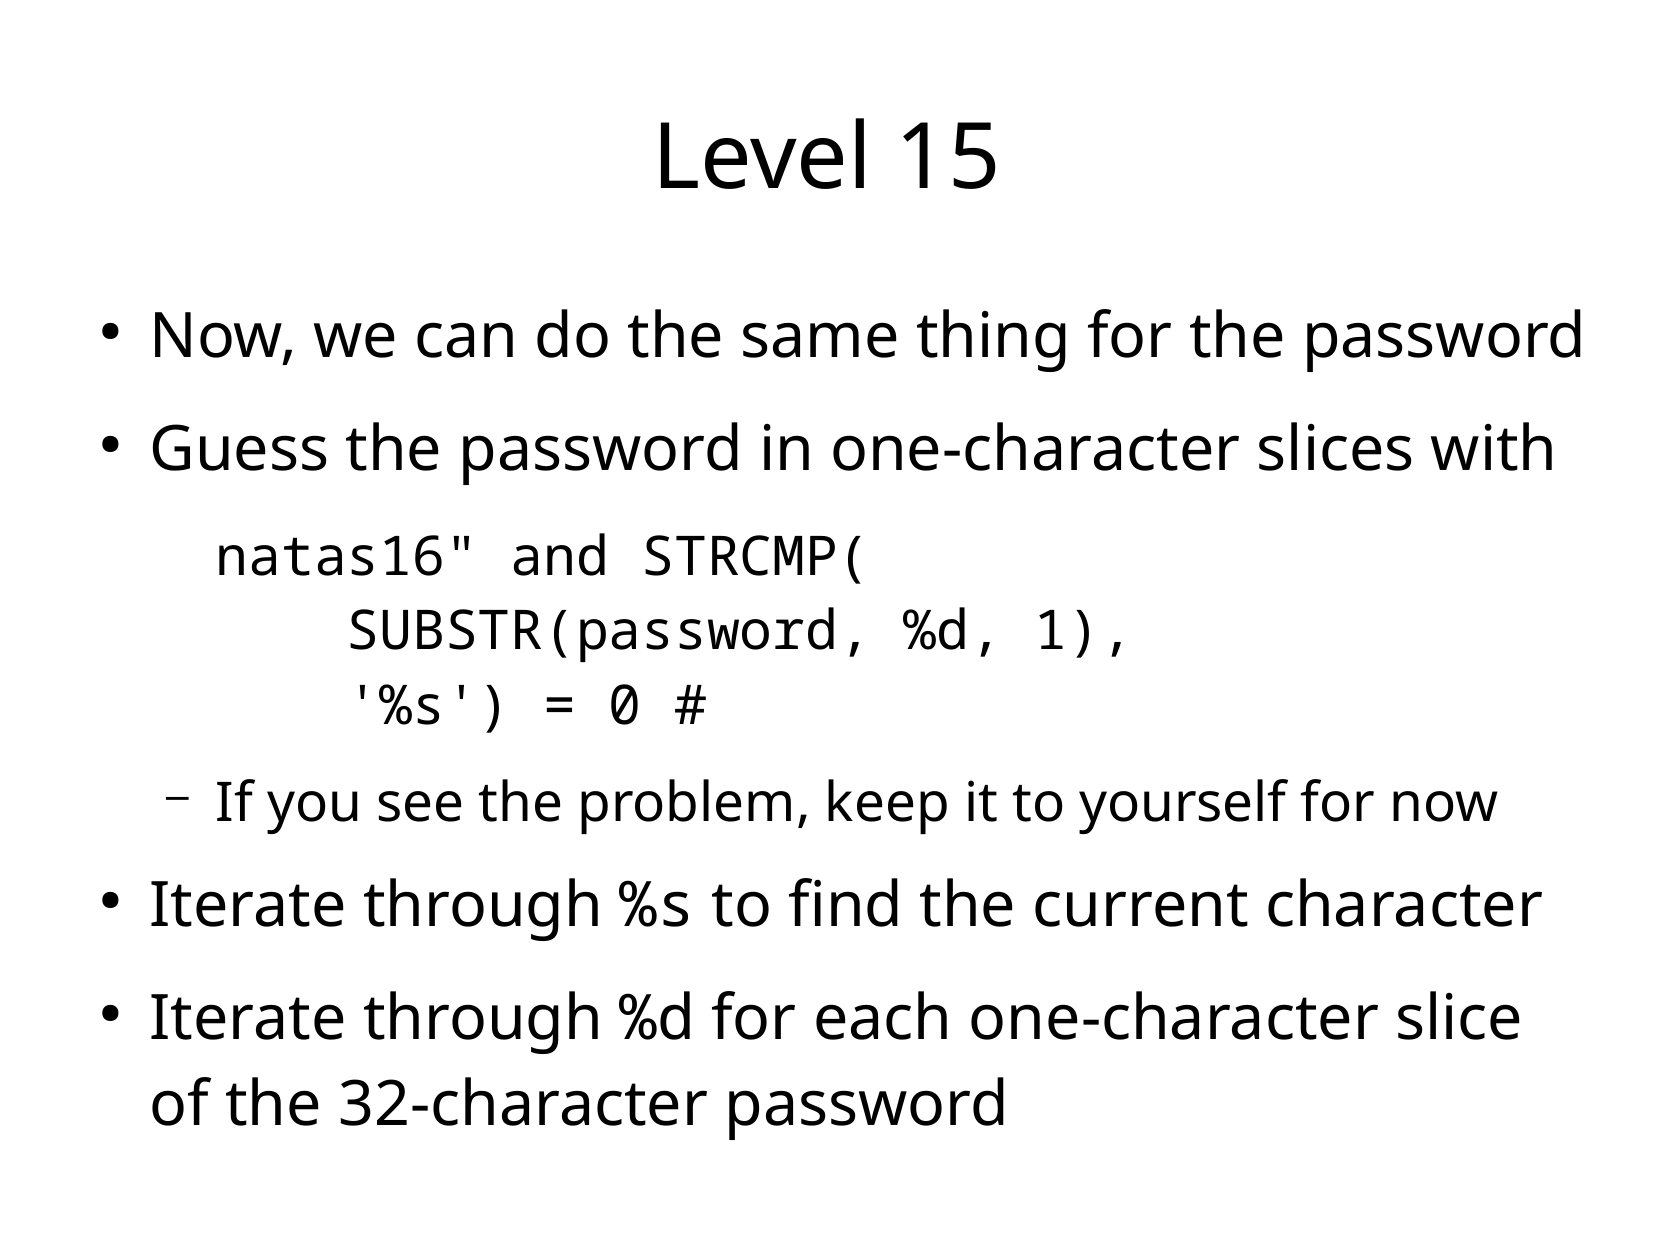

# Level 15
Now, we can do the same thing for the password
Guess the password in one-character slices with
natas16" and STRCMP(
 SUBSTR(password, %d, 1),
 '%s') = 0 #
If you see the problem, keep it to yourself for now
Iterate through %s to find the current character
Iterate through %d for each one-character slice of the 32-character password